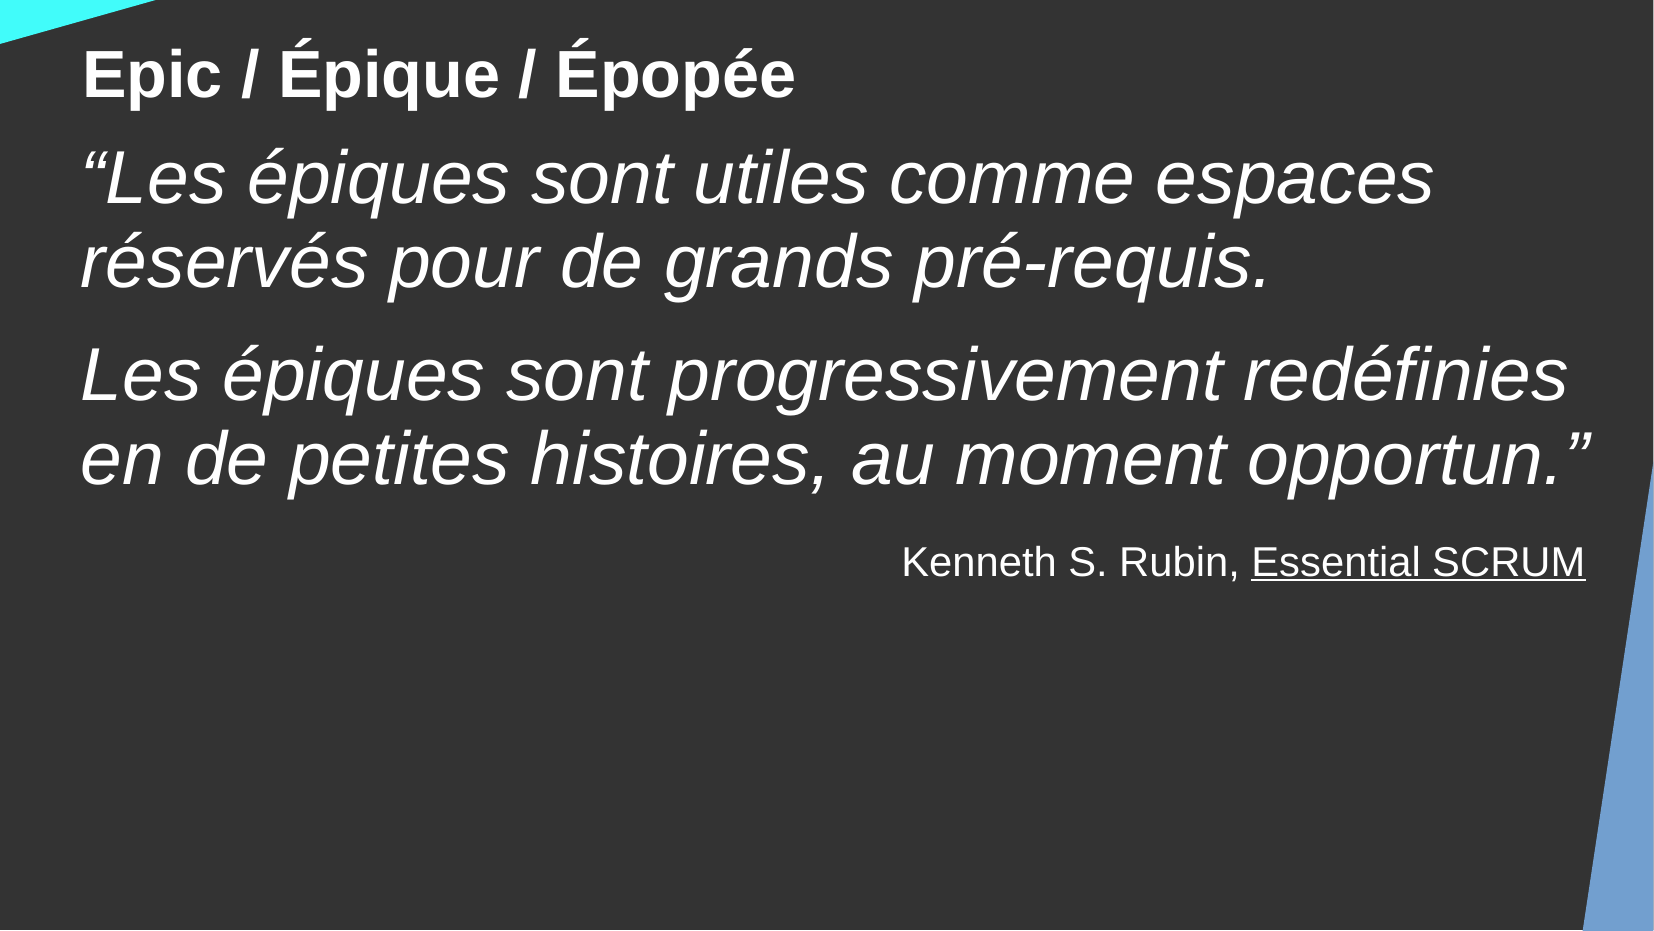

Epic / Épique / Épopée
# “Les épiques sont utiles comme espaces réservés pour de grands pré-requis.
Les épiques sont progressivement redéfinies en de petites histoires, au moment opportun.”
Kenneth S. Rubin, Essential SCRUM